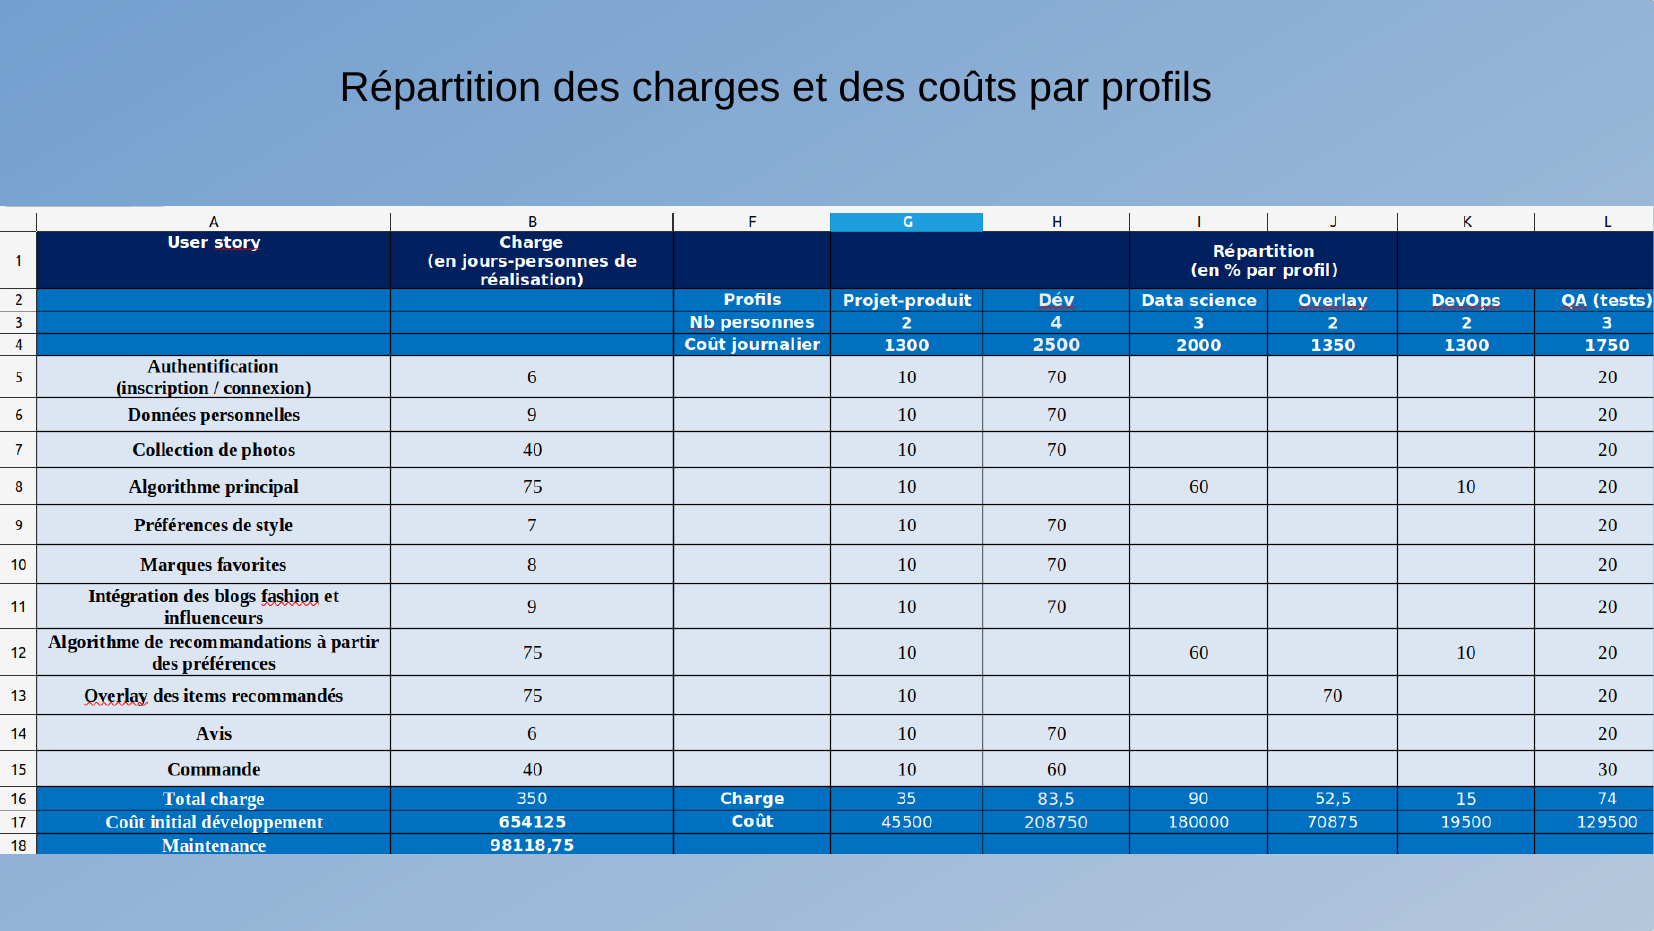

Répartition des charges et des coûts par profils